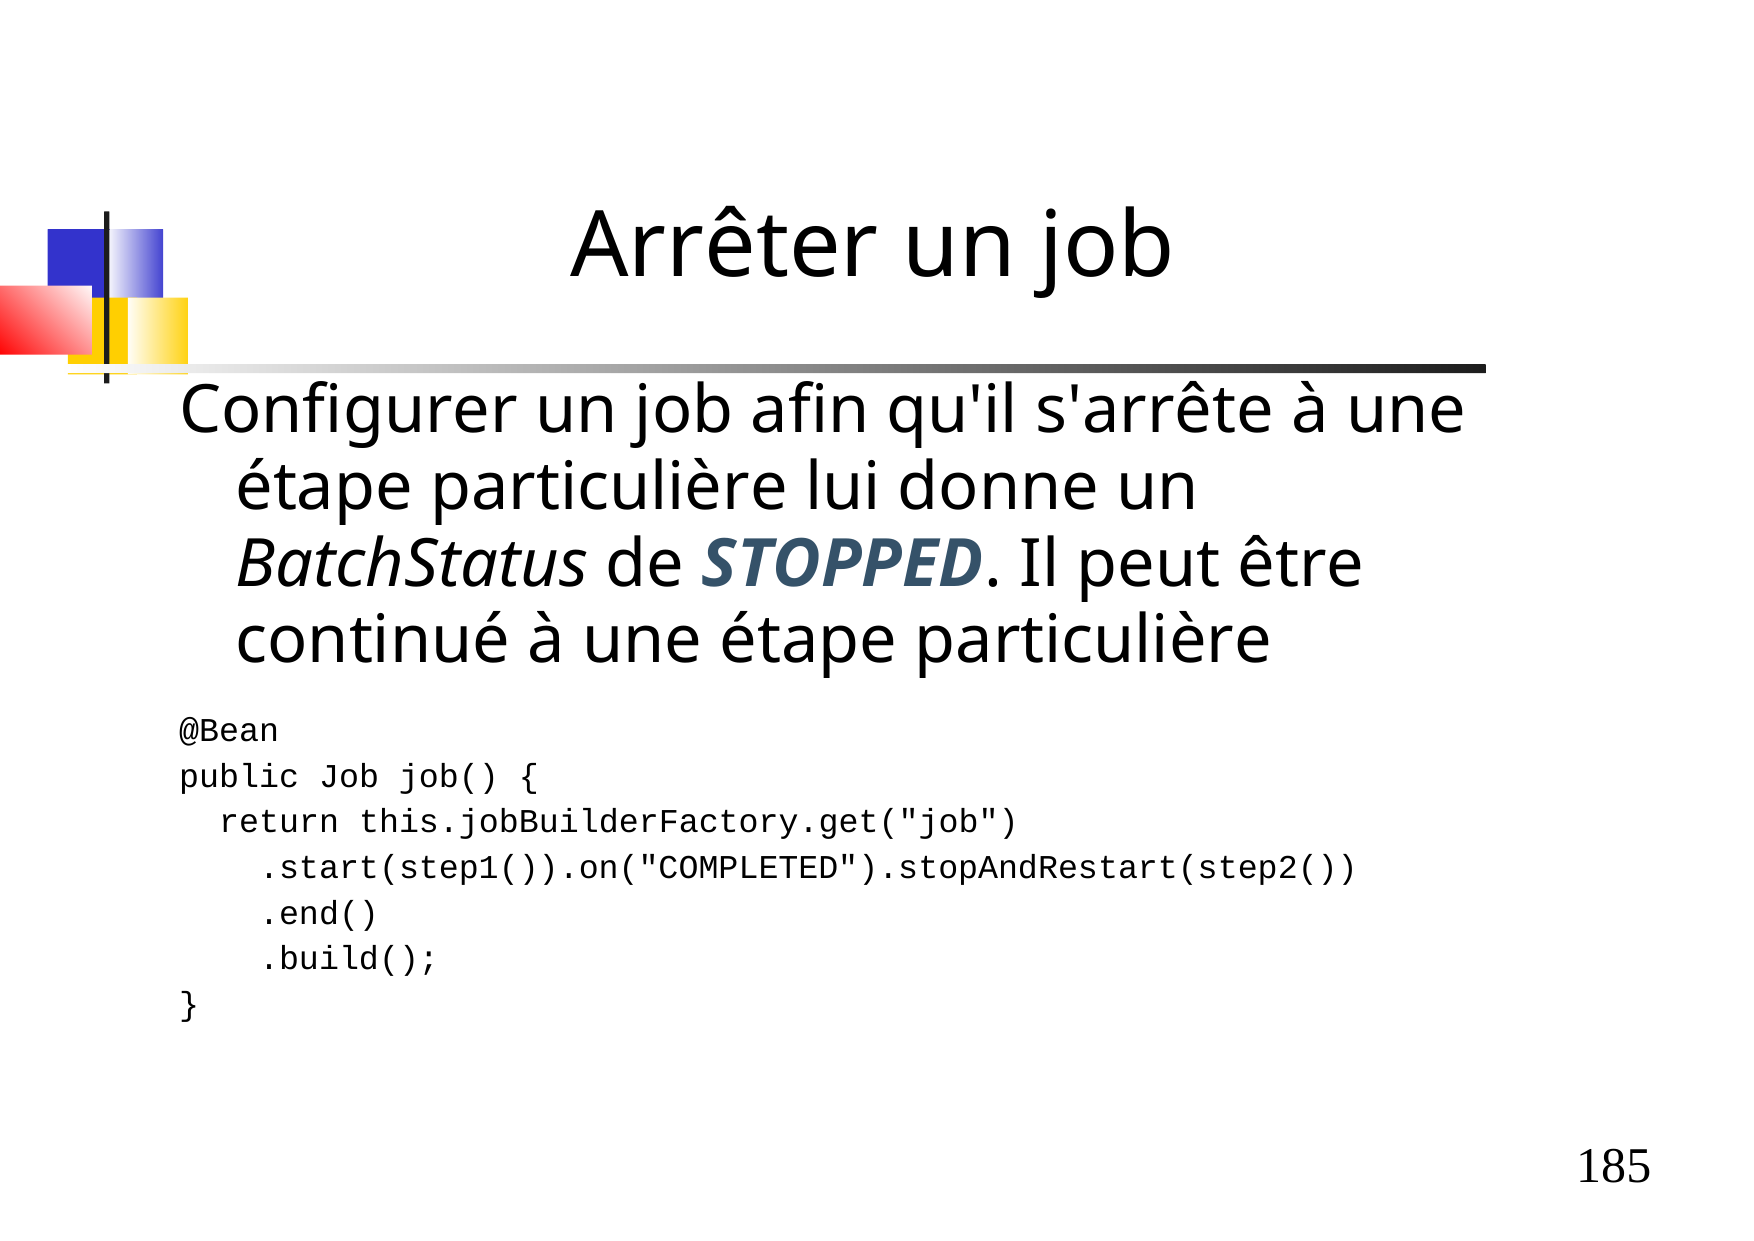

# Arrêter un job
Configurer un job afin qu'il s'arrête à une étape particulière lui donne un BatchStatus de STOPPED. Il peut être continué à une étape particulière
@Bean
public Job job() {
 return this.jobBuilderFactory.get("job")
 .start(step1()).on("COMPLETED").stopAndRestart(step2())
 .end()
 .build();
}